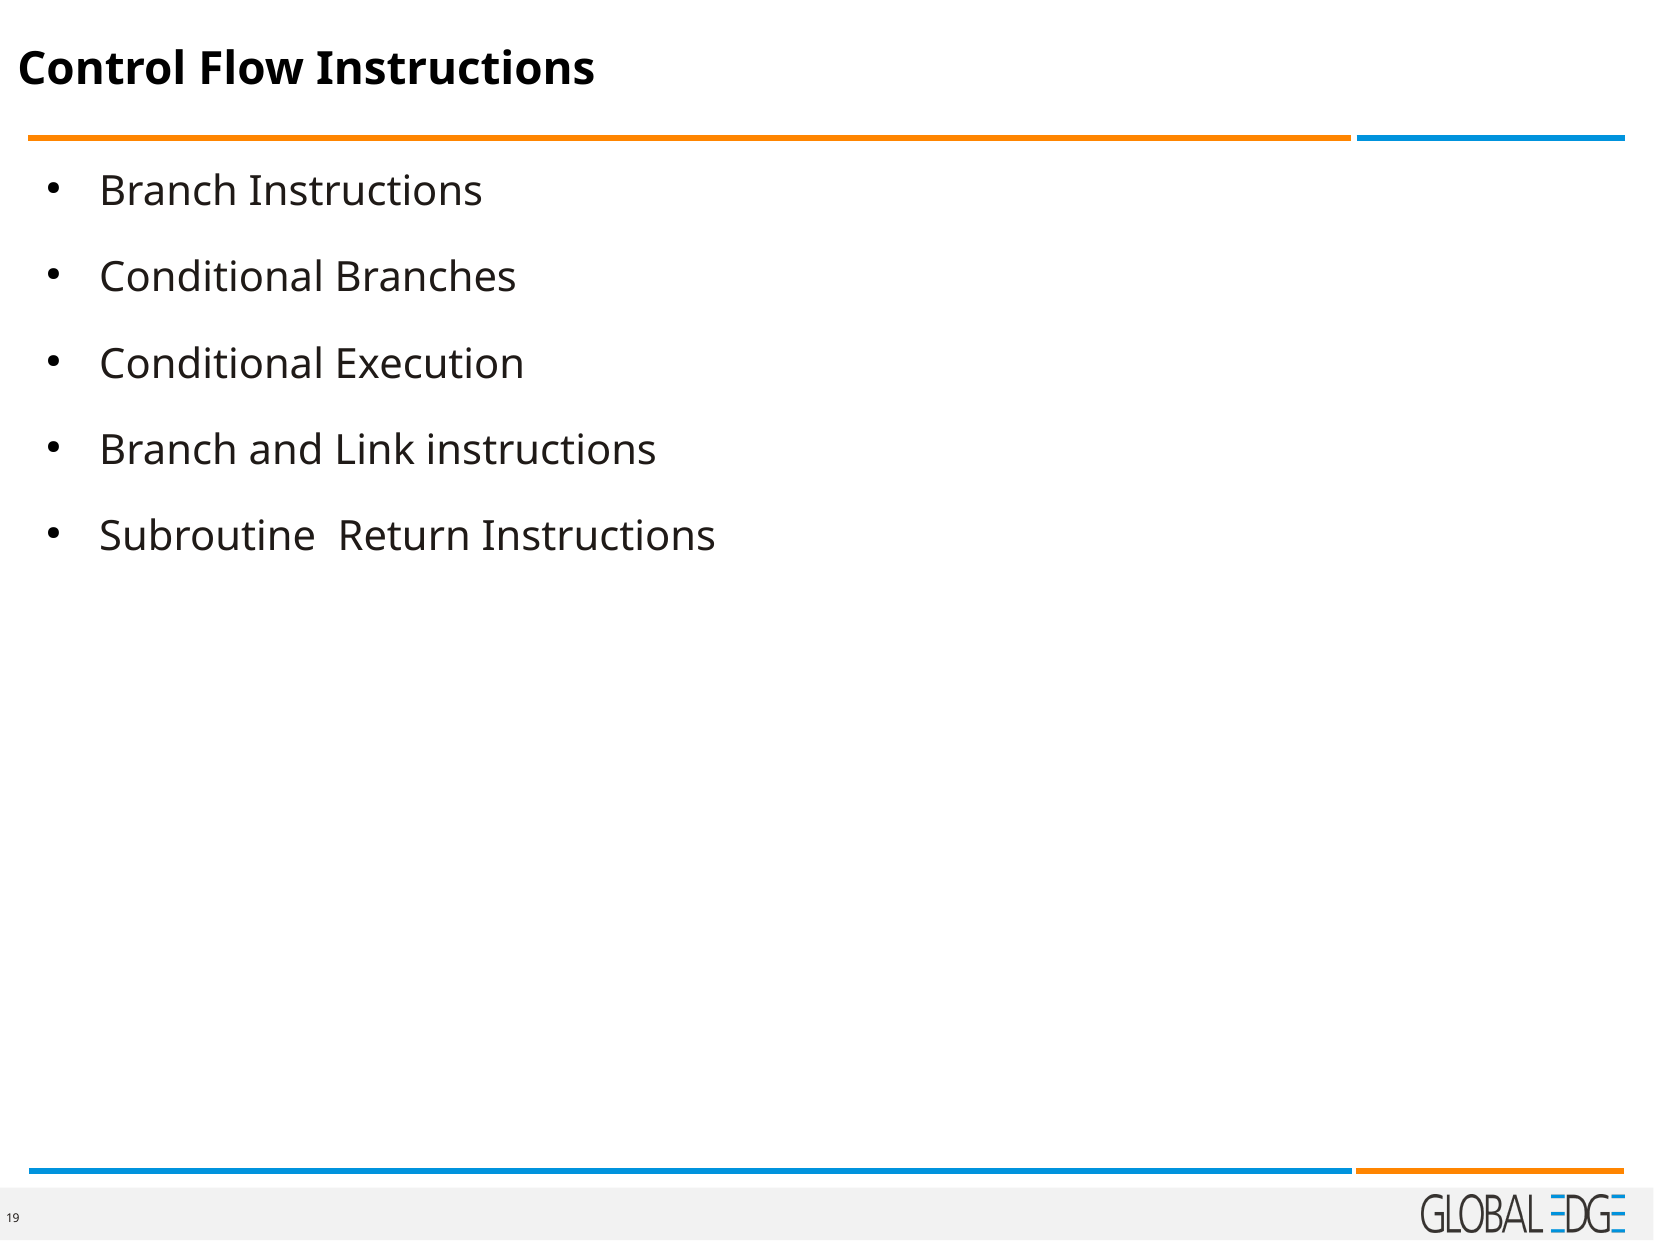

# Control Flow Instructions
Branch Instructions
Conditional Branches
Conditional Execution
Branch and Link instructions
Subroutine Return Instructions